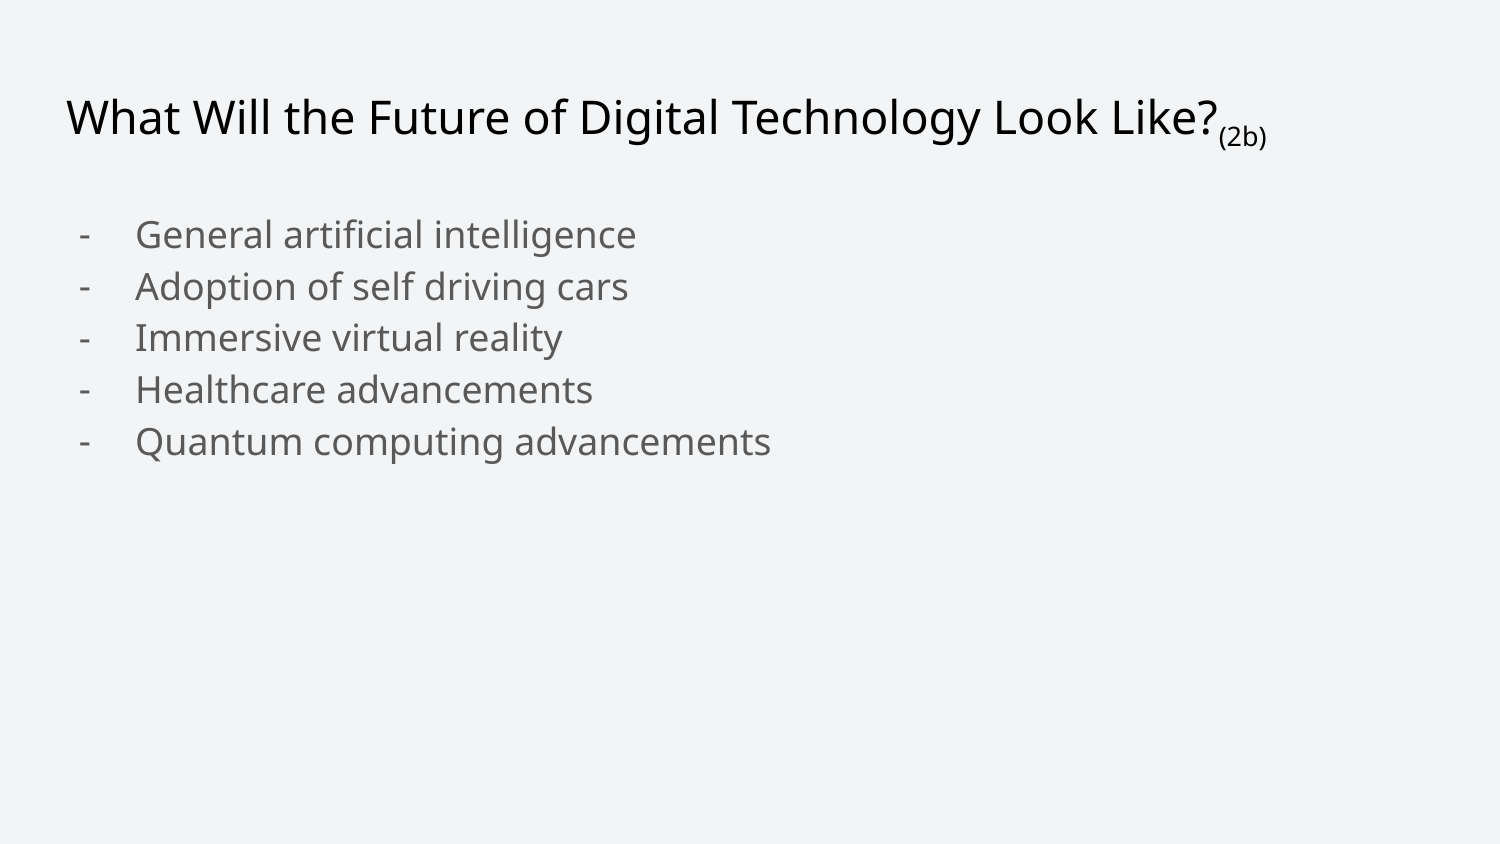

# What Will the Future of Digital Technology Look Like?(2b)
General artificial intelligence
Adoption of self driving cars
Immersive virtual reality
Healthcare advancements
Quantum computing advancements